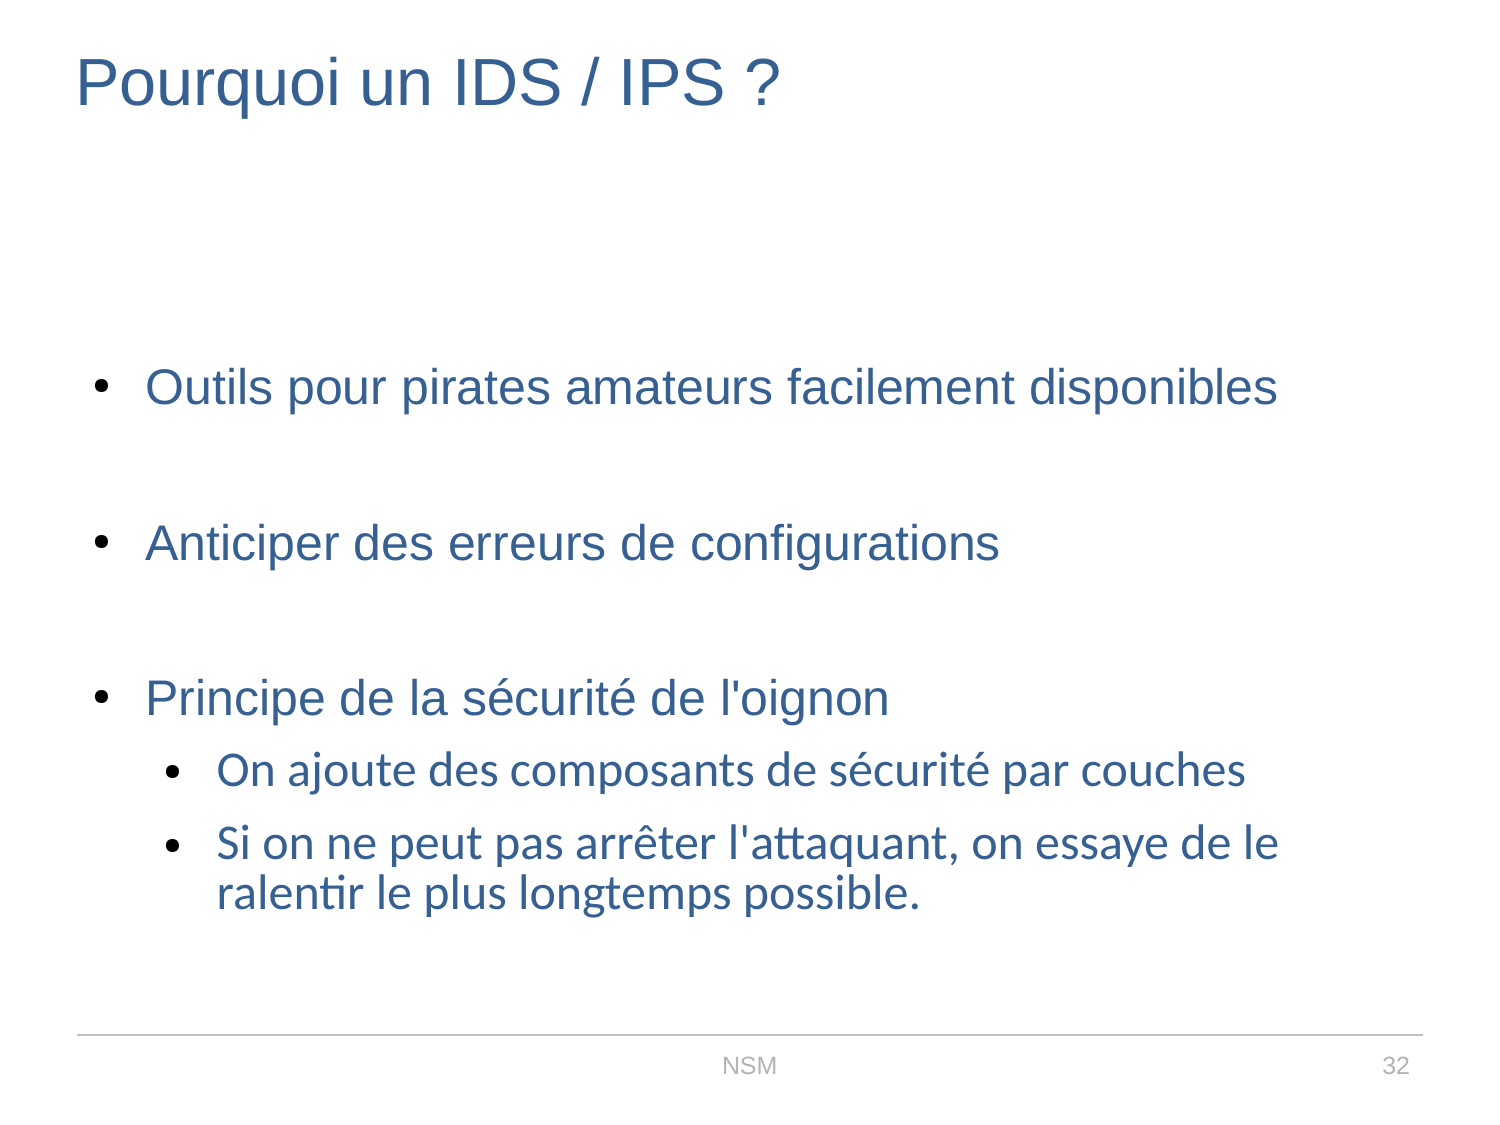

# Pourquoi un IDS / IPS ?
Outils pour pirates amateurs facilement disponibles
Anticiper des erreurs de configurations
Principe de la sécurité de l'oignon
On ajoute des composants de sécurité par couches
Si on ne peut pas arrêter l'attaquant, on essaye de le ralentir le plus longtemps possible.
Your footer here
32